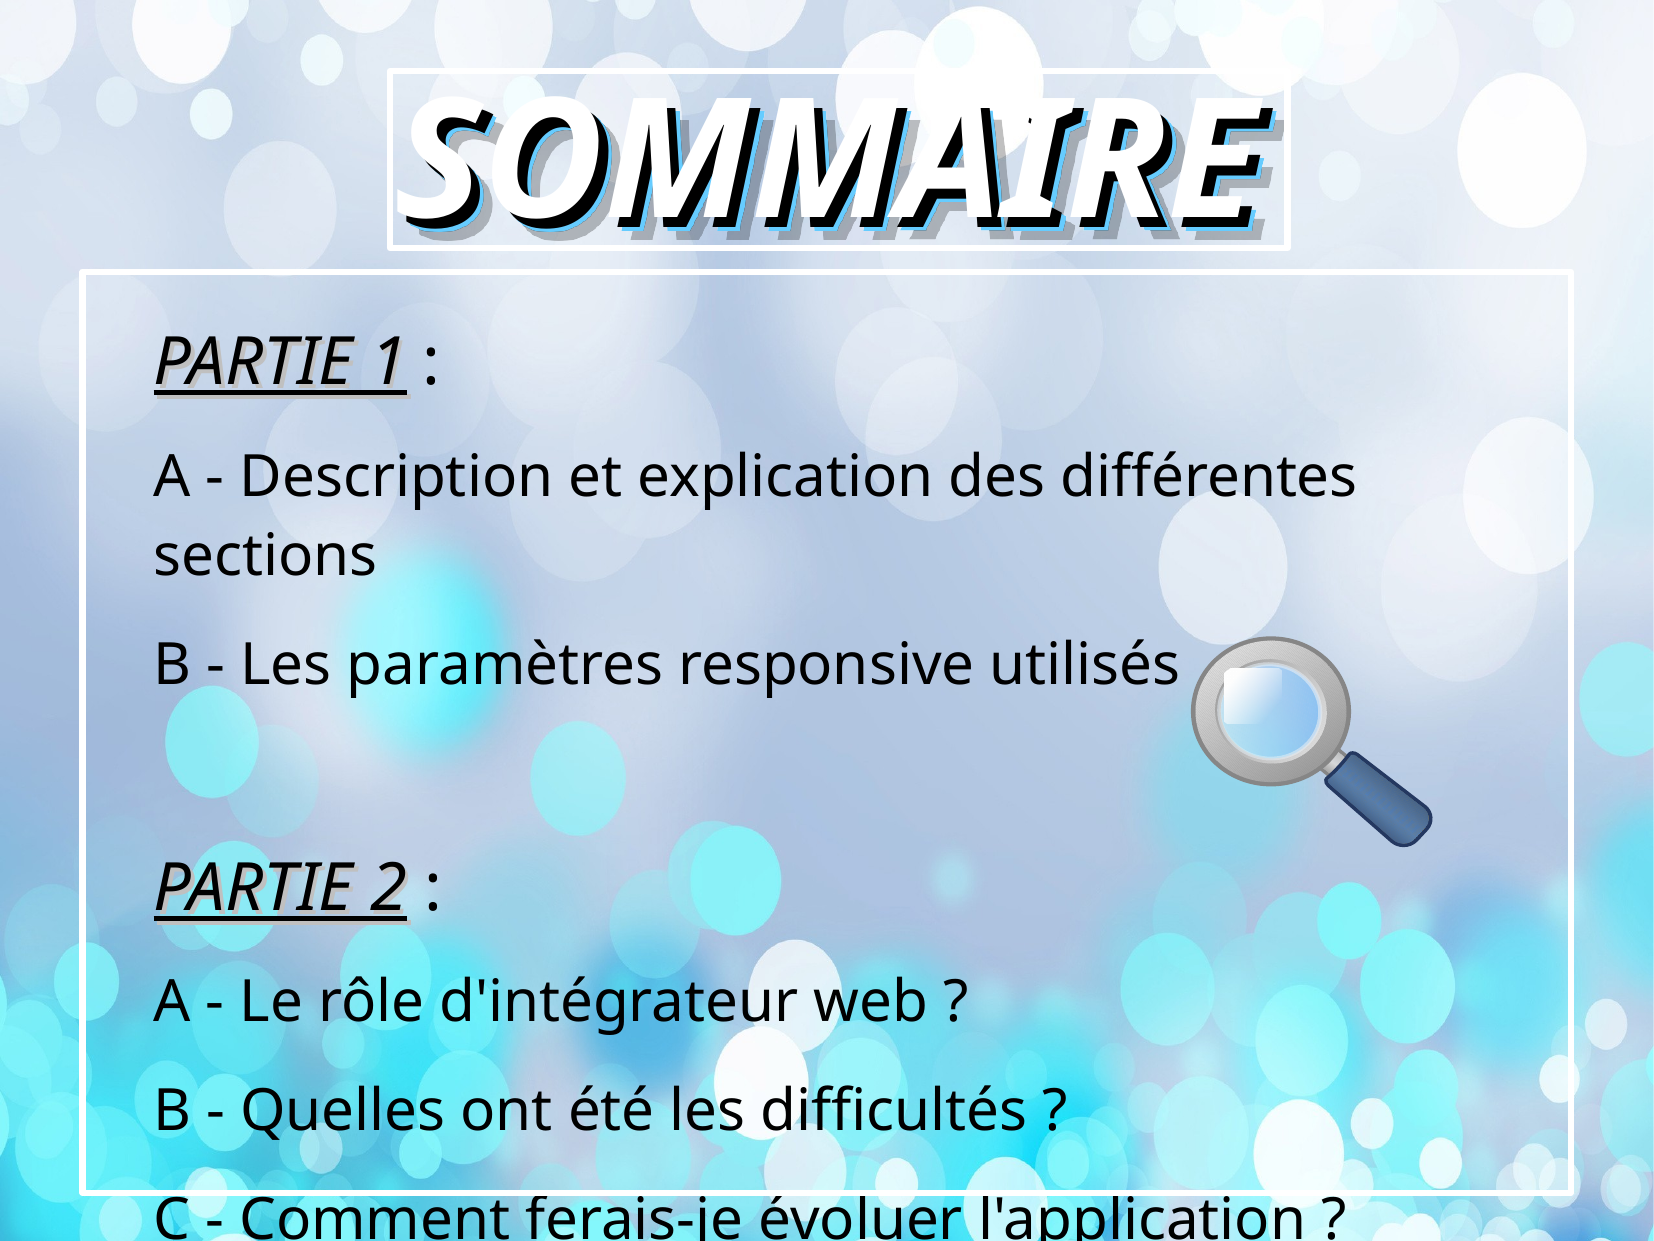

# SOMMAIRE
PARTIE 1 :
A - Description et explication des différentes sections
B - Les paramètres responsive utilisés
PARTIE 2 :
A - Le rôle d'intégrateur web ?
B - Quelles ont été les difficultés ?
C - Comment ferais-je évoluer l'application ?